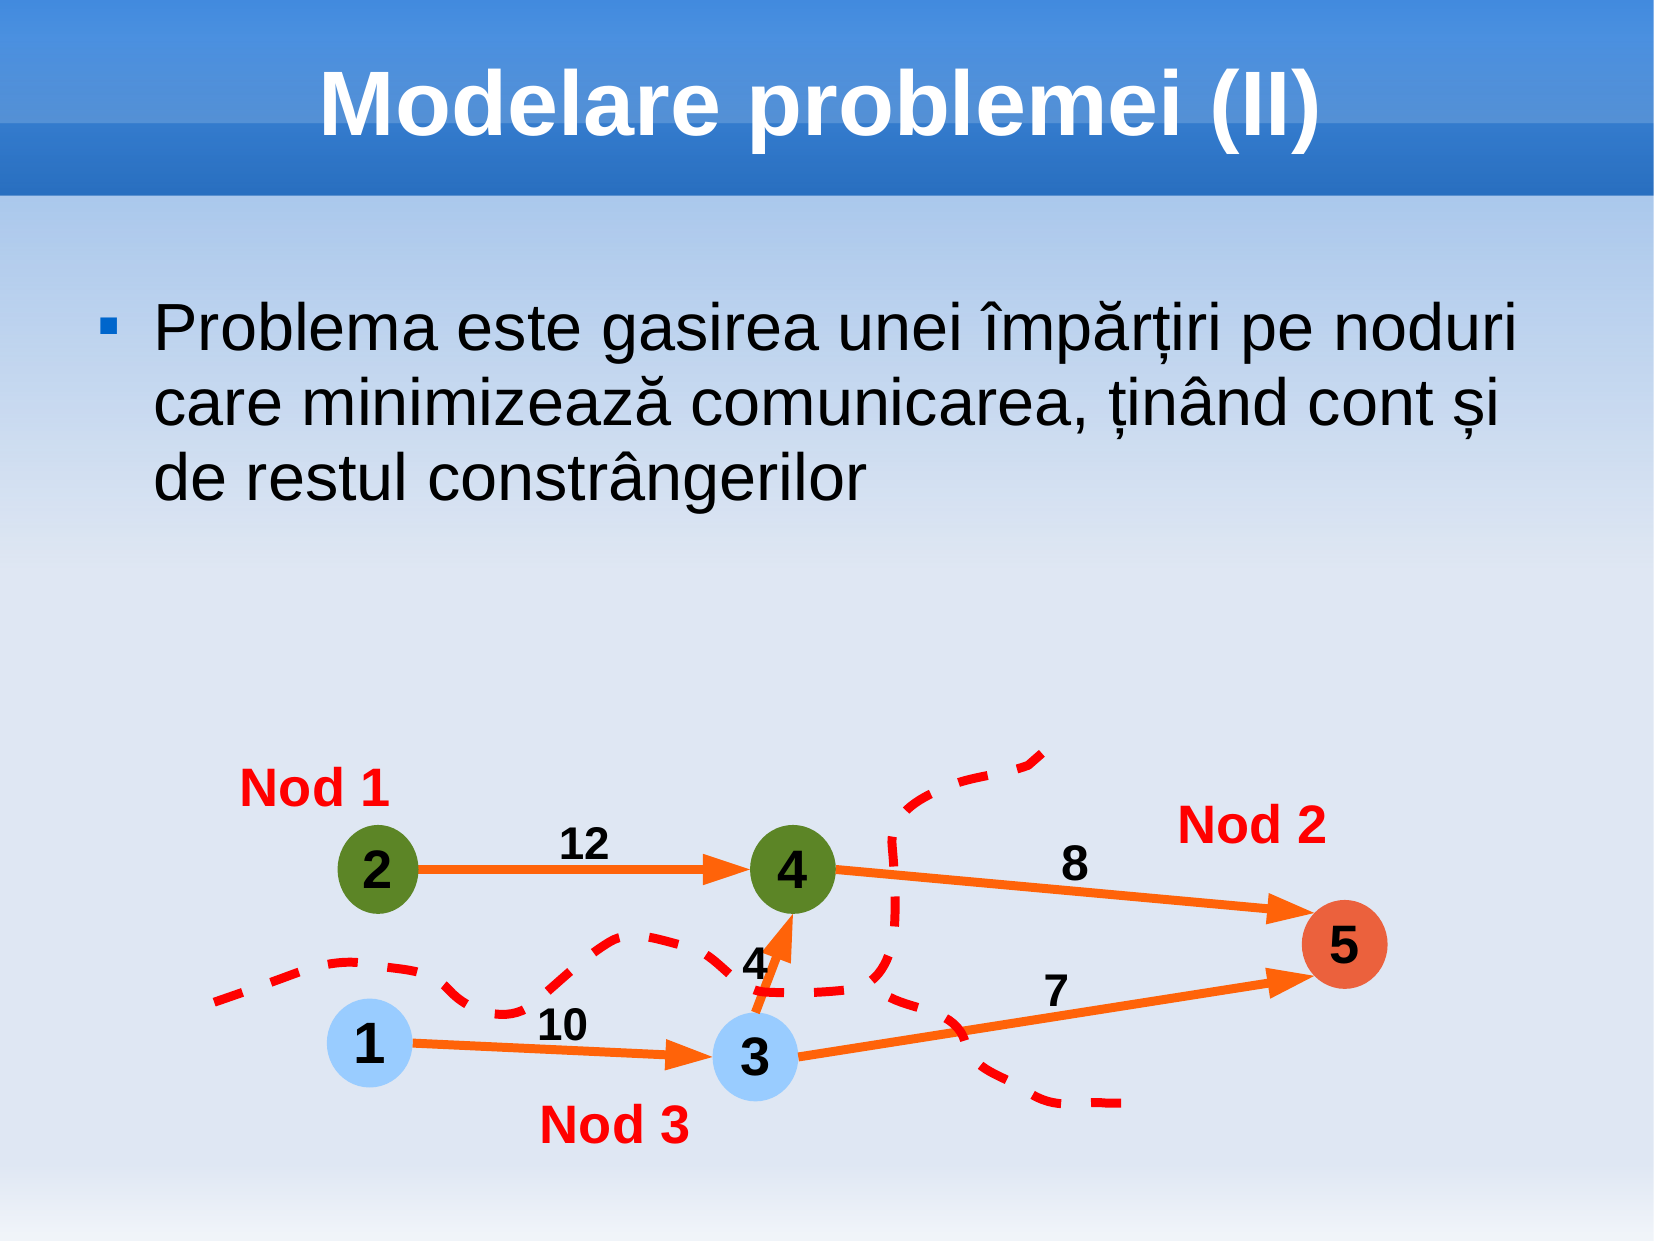

# Modelare problemei (II)
Problema este gasirea unei împărțiri pe noduri care minimizează comunicarea, ținând cont și de restul constrângerilor
Nod 1
Nod 2
2
4
5
1
3
Nod 3